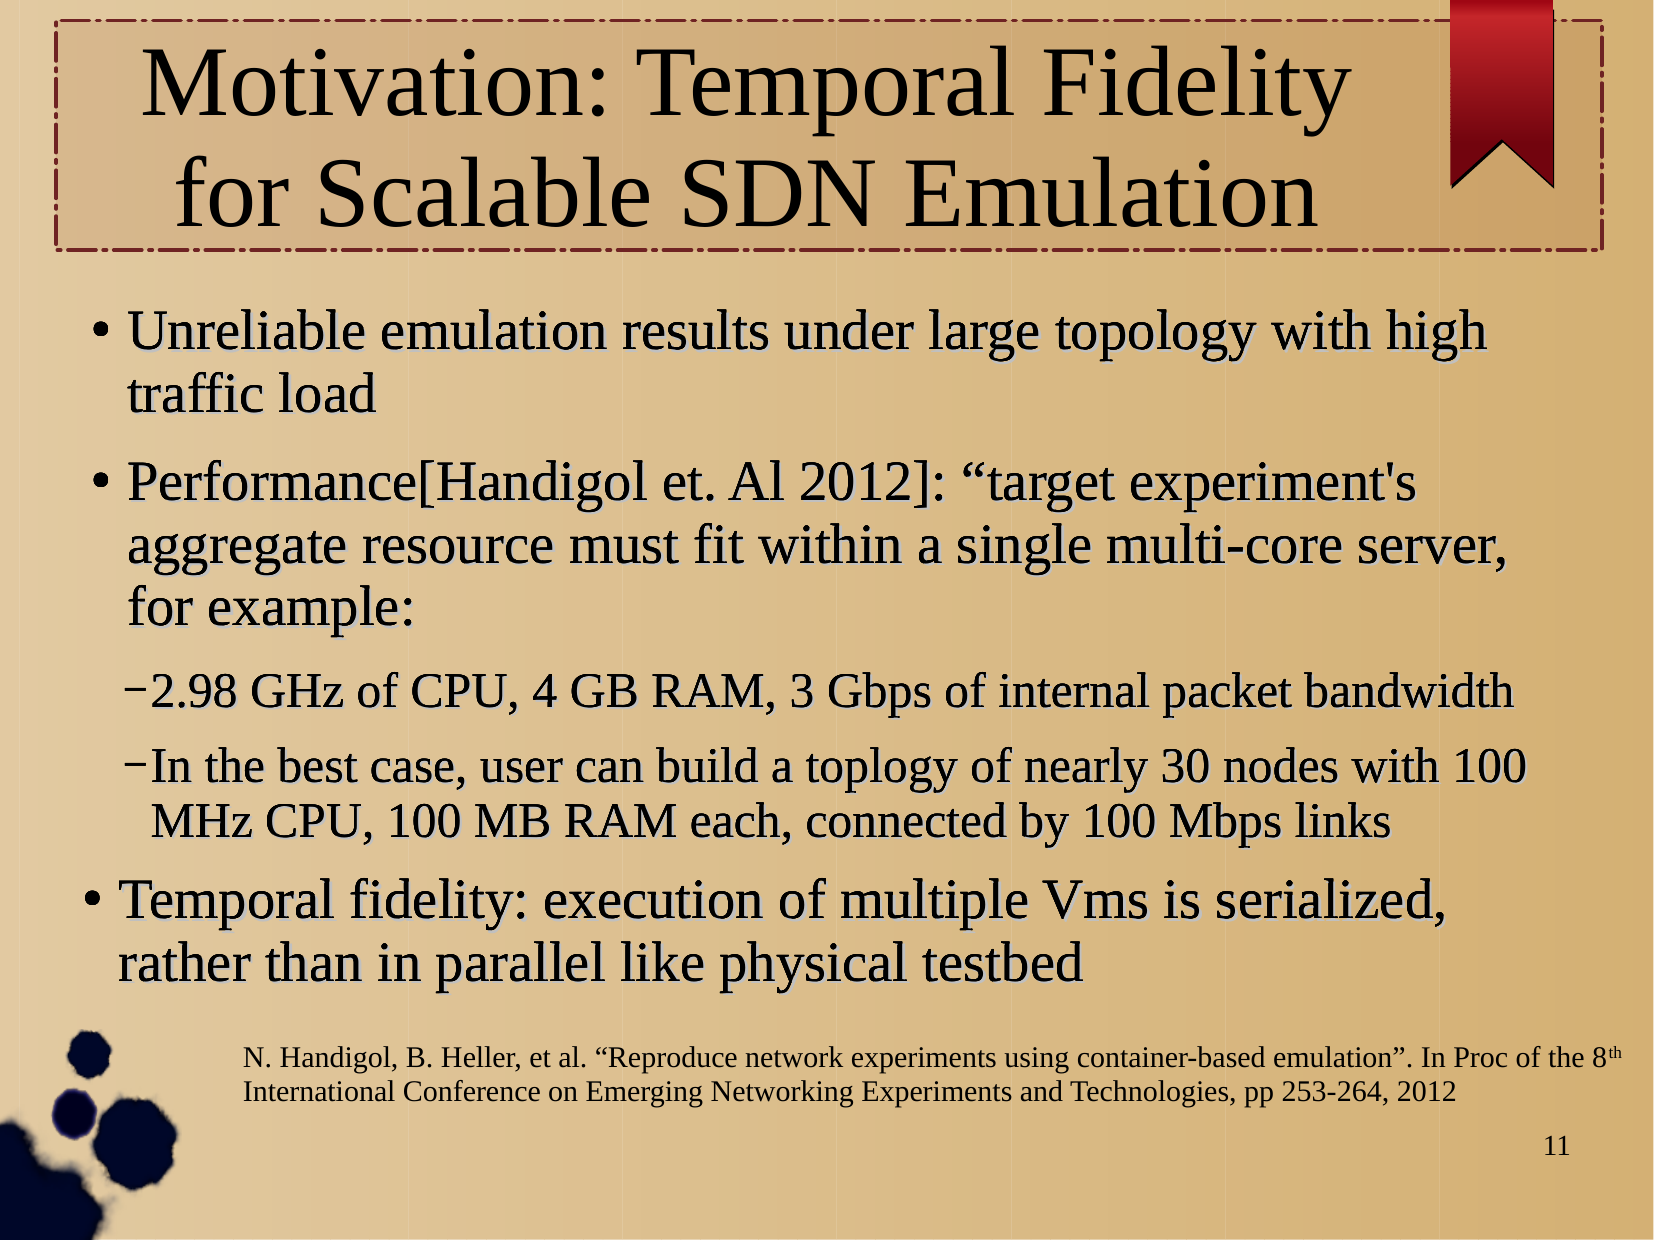

# Motivation: Temporal Fidelity for Scalable SDN Emulation
Unreliable emulation results under large topology with high traffic load
Performance[Handigol et. Al 2012]: “target experiment's aggregate resource must fit within a single multi-core server, for example:
2.98 GHz of CPU, 4 GB RAM, 3 Gbps of internal packet bandwidth
In the best case, user can build a toplogy of nearly 30 nodes with 100 MHz CPU, 100 MB RAM each, connected by 100 Mbps links
Temporal fidelity: execution of multiple Vms is serialized, rather than in parallel like physical testbed
Unreliable emulation results under large topology with high traffic load
Performance[Handigol et. Al 2012]: “target experiment's aggregate resource must fit within a single multi-core server, for example:
2.98 GHz of CPU, 4 GB RAM, 3 Gbps of internal packet bandwidth
In the best case, user can build a toplogy of nearly 30 nodes with 100 MHz CPU, 100 MB RAM each, connected by 100 Mbps links
Temporal fidelity: execution of multiple Vms is serialized, rather than in parallel like physical testbed
Unreliable emulation results under large topology with high traffic load
Performance[Handigol et. Al 2012]: “target experiment's aggregate resource must fit within a single multi-core server, for example:
2.98 GHz of CPU, 4 GB RAM, 3 Gbps of internal packet bandwidth
In the best case, user can build a toplogy of nearly 30 nodes with 100 MHz CPU, 100 MB RAM each, connected by 100 Mbps links
Temporal fidelity: execution of multiple Vms is serialized, rather than in parallel like physical testbed
Unreliable emulation results under large topology with high traffic load
Performance[Handigol et. Al 2012]: “target experiment's aggregate resource must fit within a single multi-core server, for example:
2.98 GHz of CPU, 4 GB RAM, 3 Gbps of internal packet bandwidth
In the best case, user can build a toplogy of nearly 30 nodes with 100 MHz CPU, 100 MB RAM each, connected by 100 Mbps links
Temporal fidelity: execution of multiple Vms is serialized, rather than in parallel like physical testbed
N. Handigol, B. Heller, et al. “Reproduce network experiments using container-based emulation”. In Proc of the 8th International Conference on Emerging Networking Experiments and Technologies, pp 253-264, 2012
11